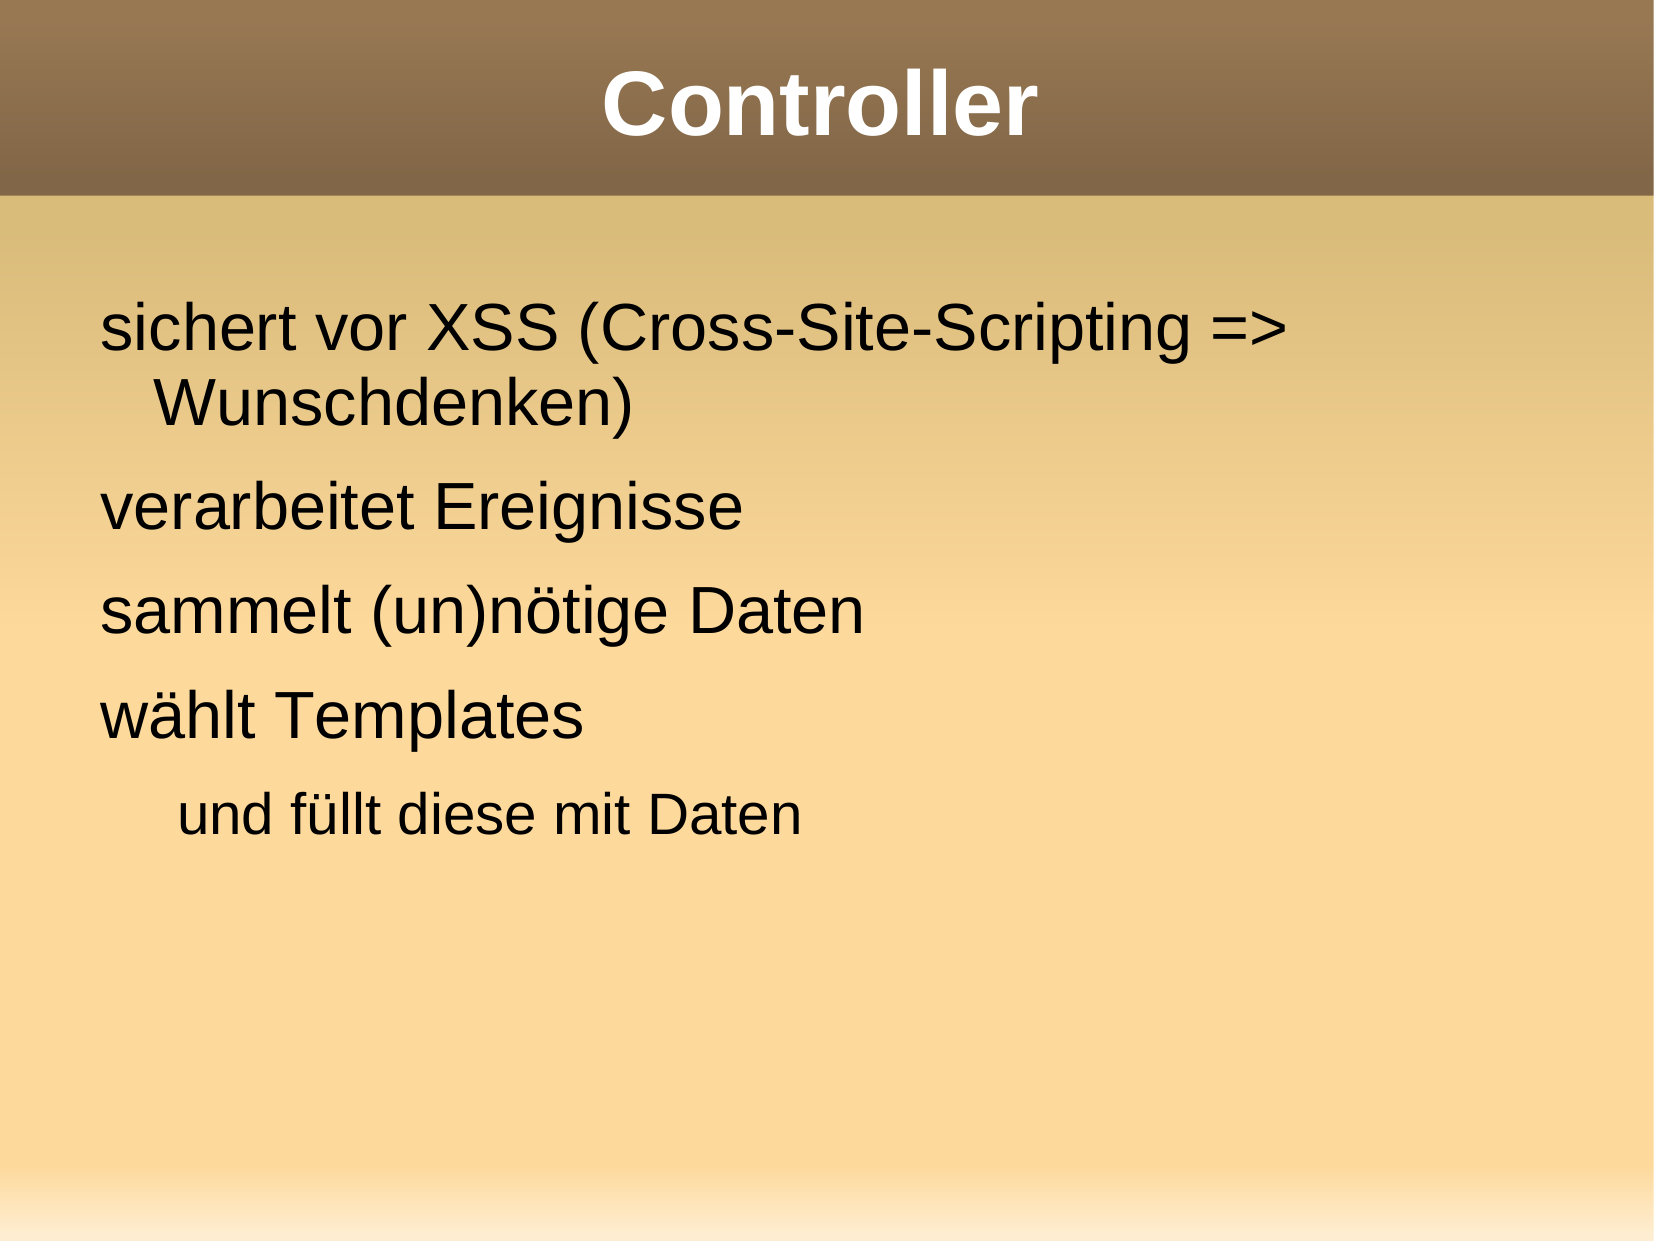

# Controller
sichert vor XSS (Cross-Site-Scripting => Wunschdenken)
verarbeitet Ereignisse
sammelt (un)nötige Daten
wählt Templates
und füllt diese mit Daten